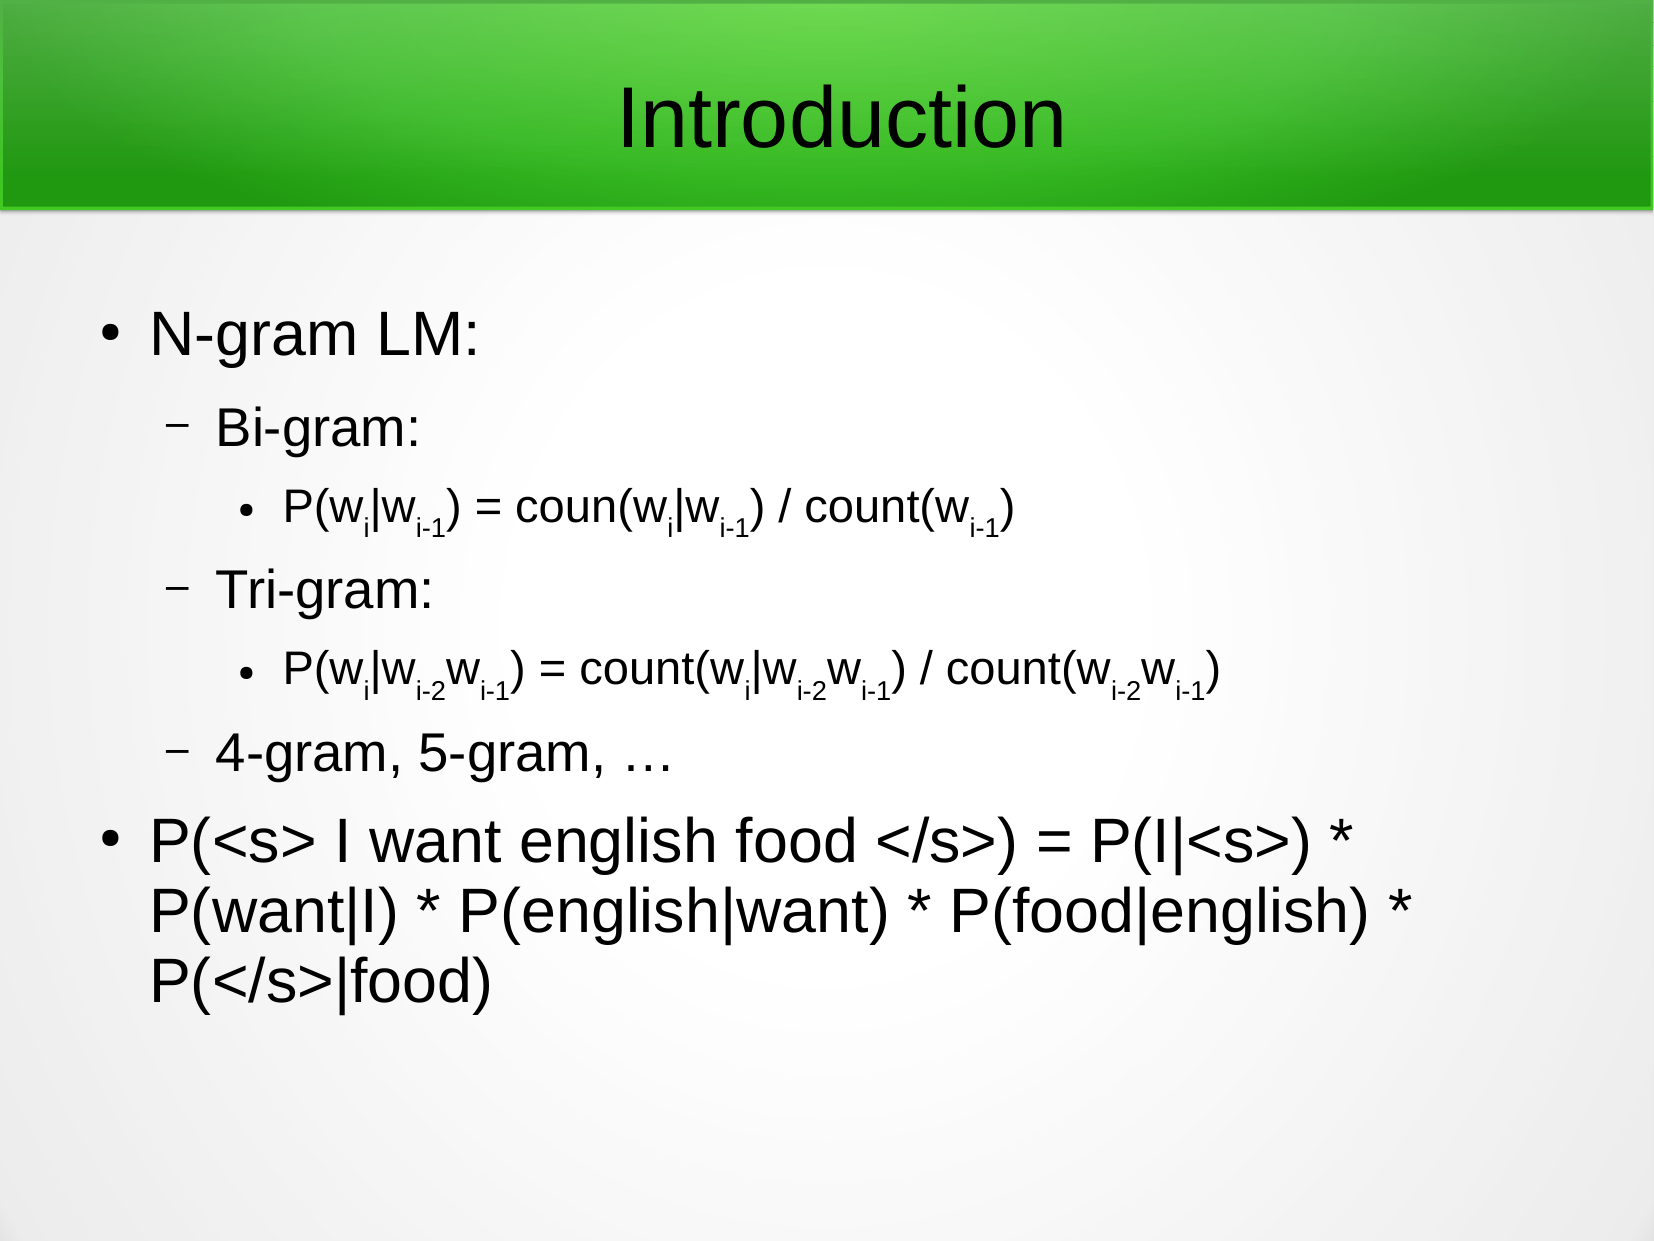

# Introduction
N-gram LM:
Bi-gram:
P(wi|wi-1) = coun(wi|wi-1) / count(wi-1)
Tri-gram:
P(wi|wi-2wi-1) = count(wi|wi-2wi-1) / count(wi-2wi-1)
4-gram, 5-gram, …
P(<s> I want english food </s>) = P(I|<s>) * P(want|I) * P(english|want) * P(food|english) * P(</s>|food)